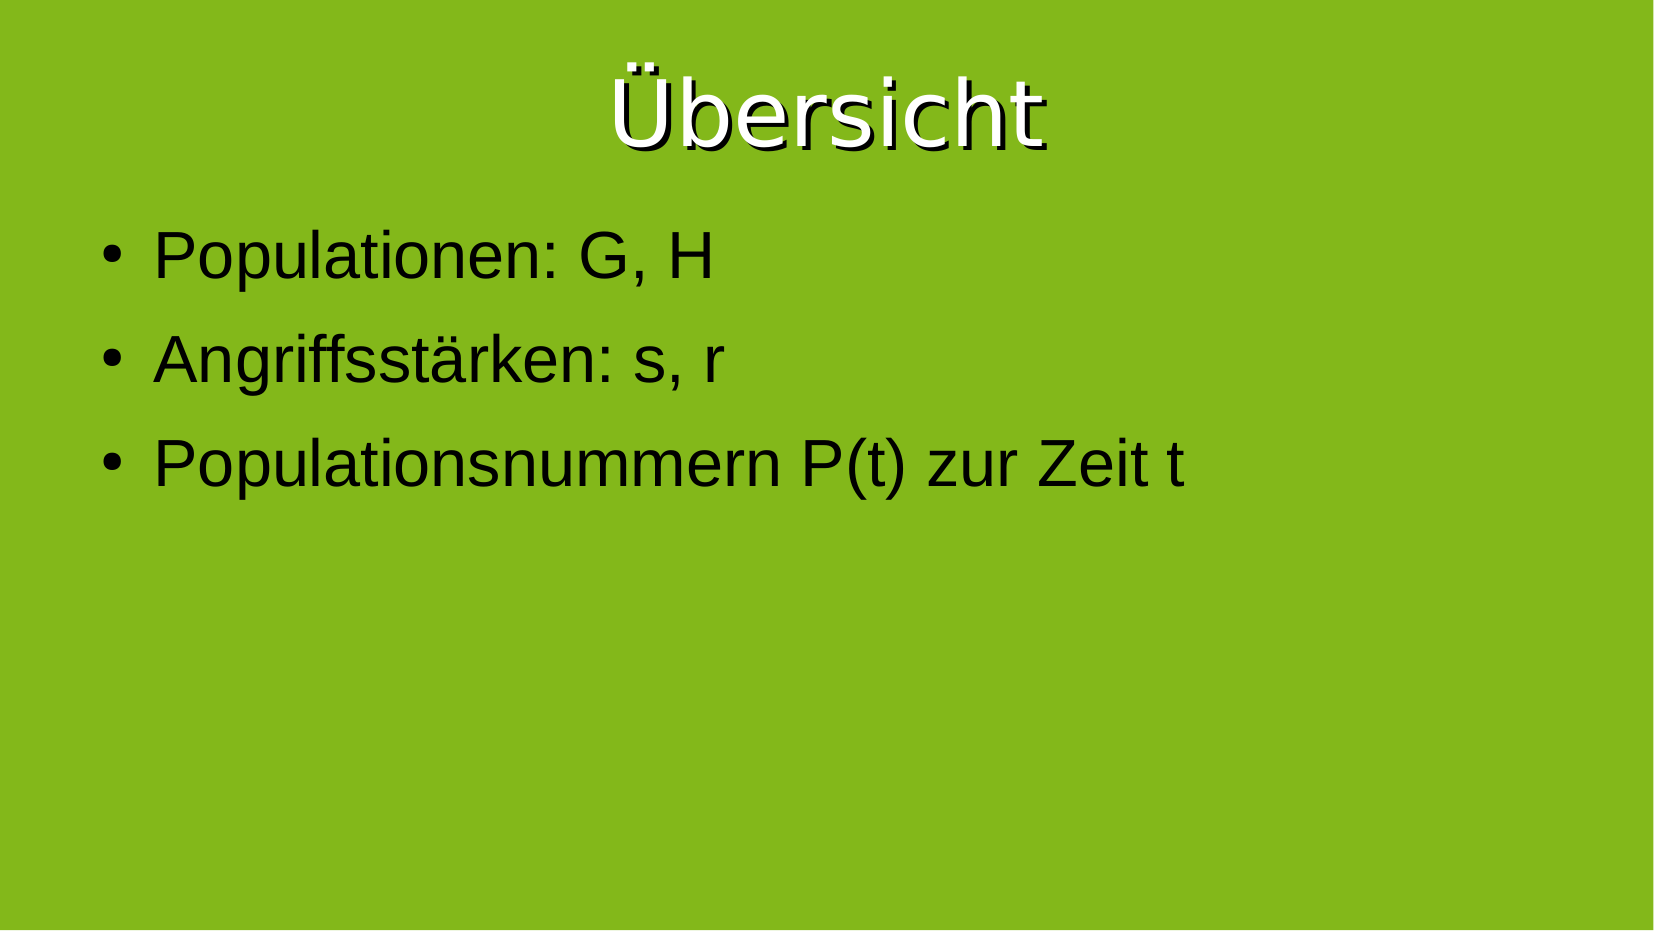

# Übersicht
Populationen: G, H
Angriffsstärken: s, r
Populationsnummern P(t) zur Zeit t